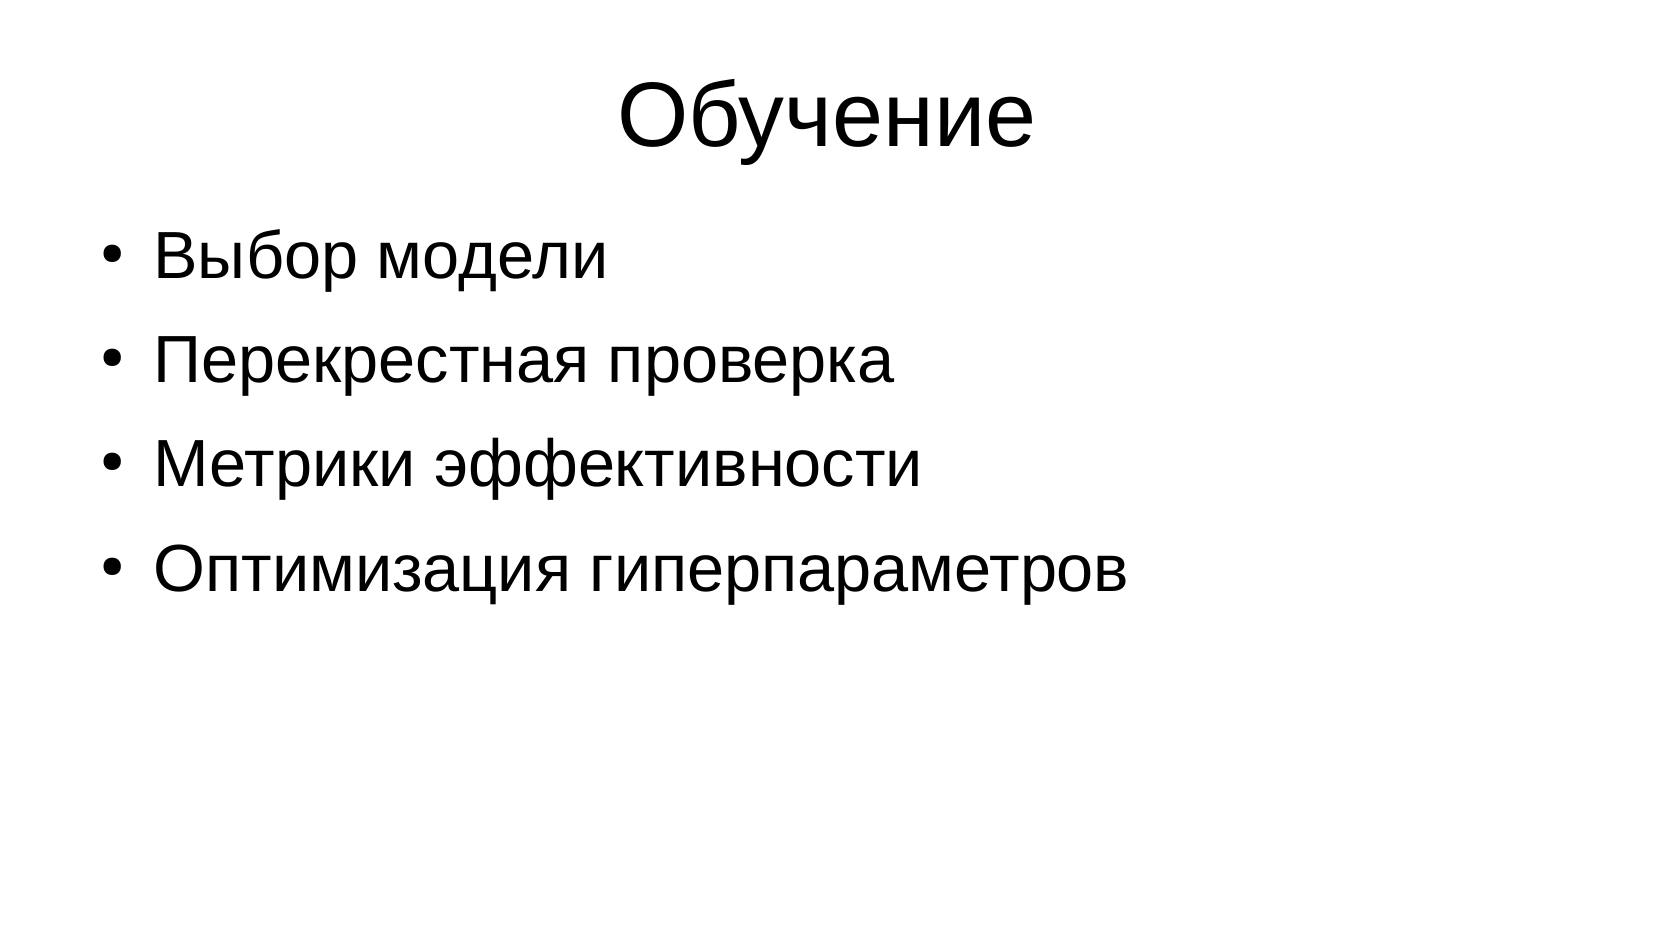

# Обучение
Выбор модели
Перекрестная проверка
Метрики эффективности
Оптимизация гиперпараметров